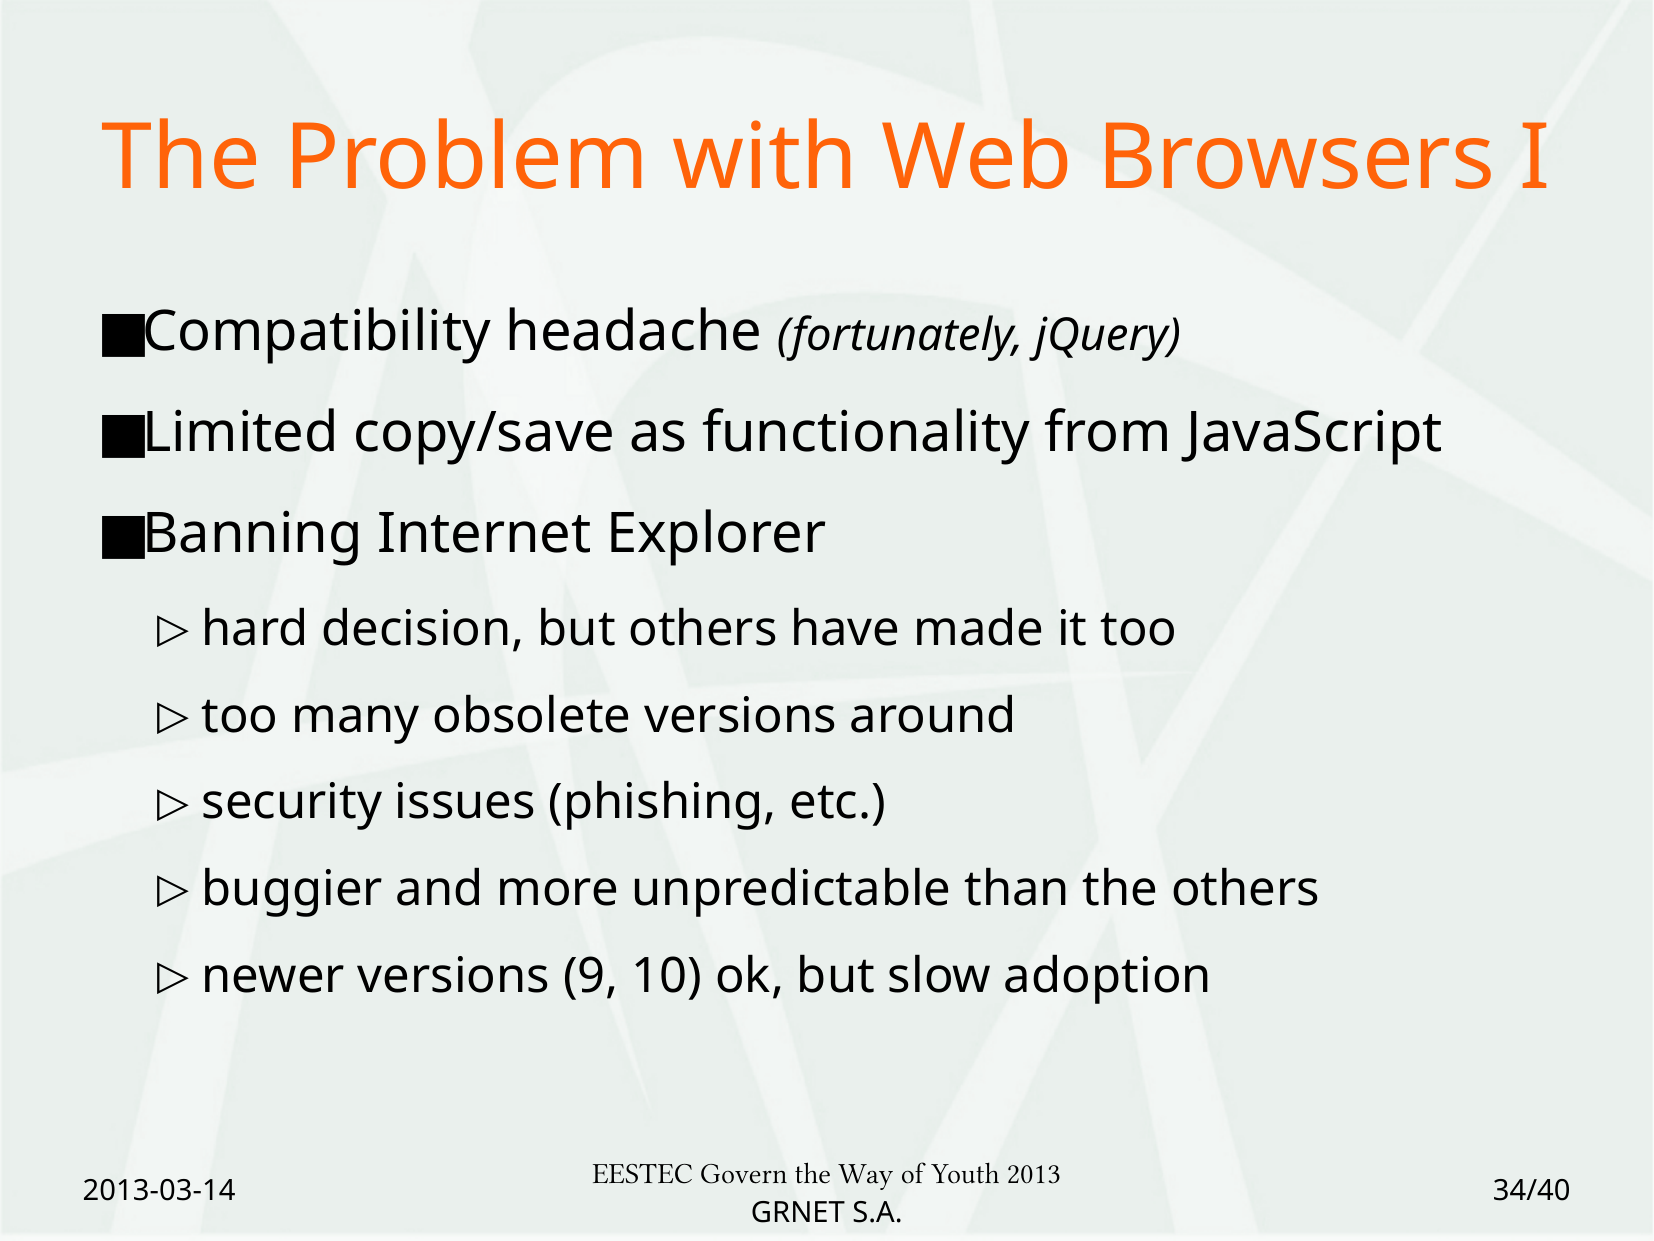

# The Problem with Web Browsers I
Compatibility headache (fortunately, jQuery)
Limited copy/save as functionality from JavaScript
Banning Internet Explorer
hard decision, but others have made it too
too many obsolete versions around
security issues (phishing, etc.)
buggier and more unpredictable than the others
newer versions (9, 10) ok, but slow adoption
GRNET S.A.
2013-03-14
34